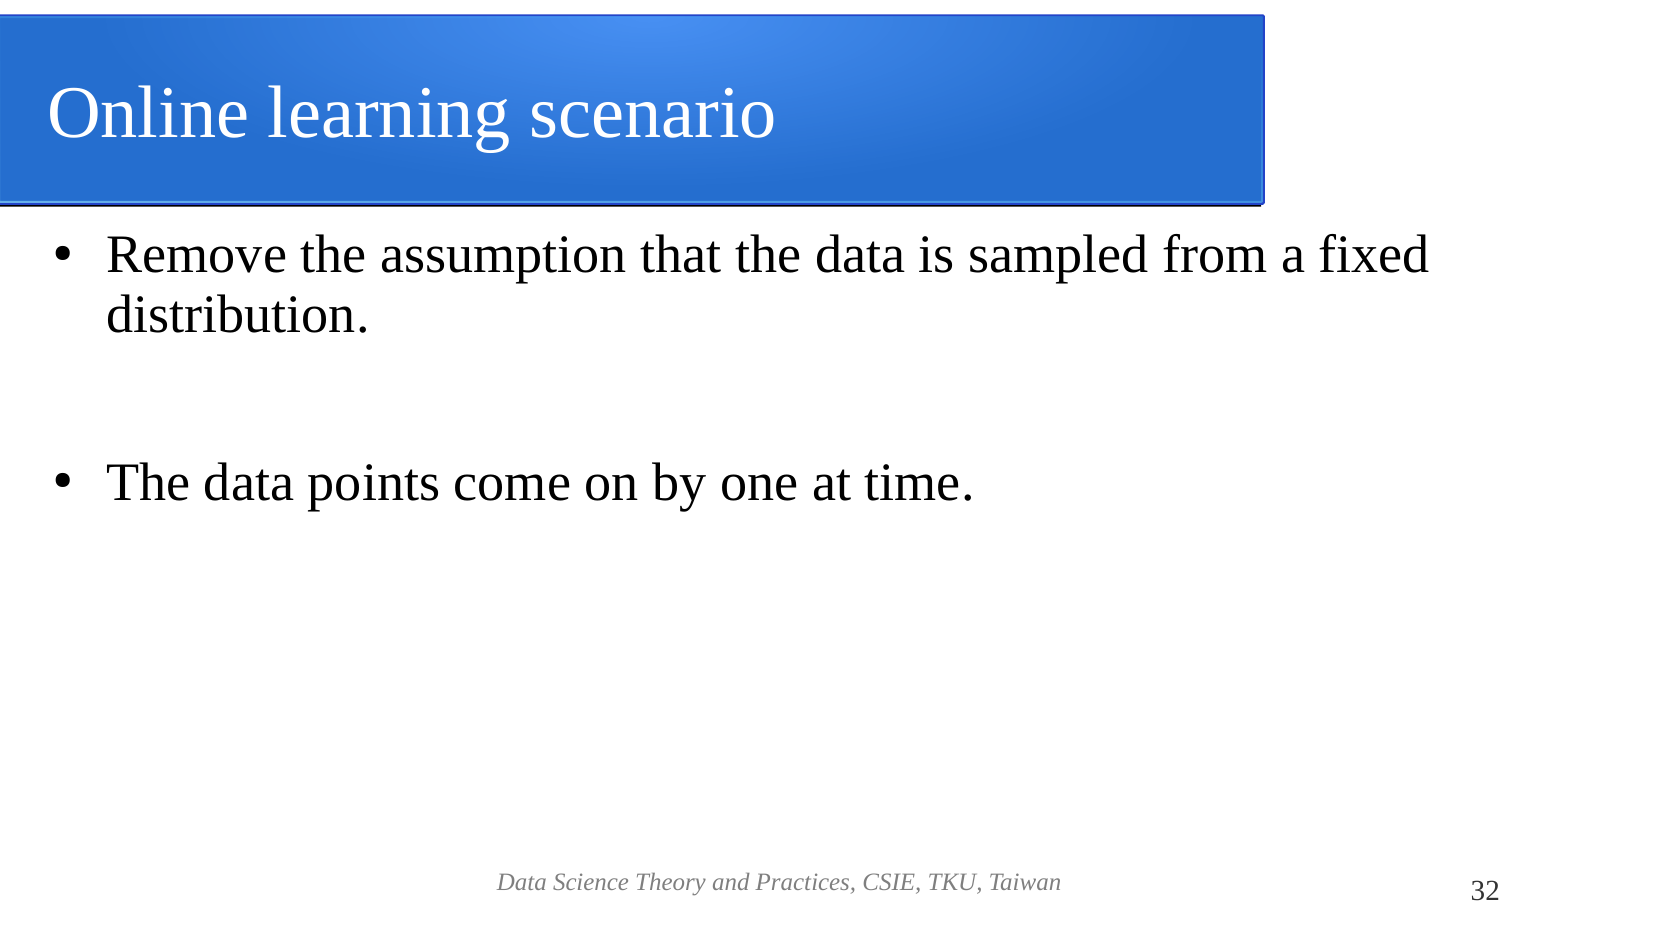

# Online learning scenario
Remove the assumption that the data is sampled from a fixed distribution.
The data points come on by one at time.
Data Science Theory and Practices, CSIE, TKU, Taiwan
32